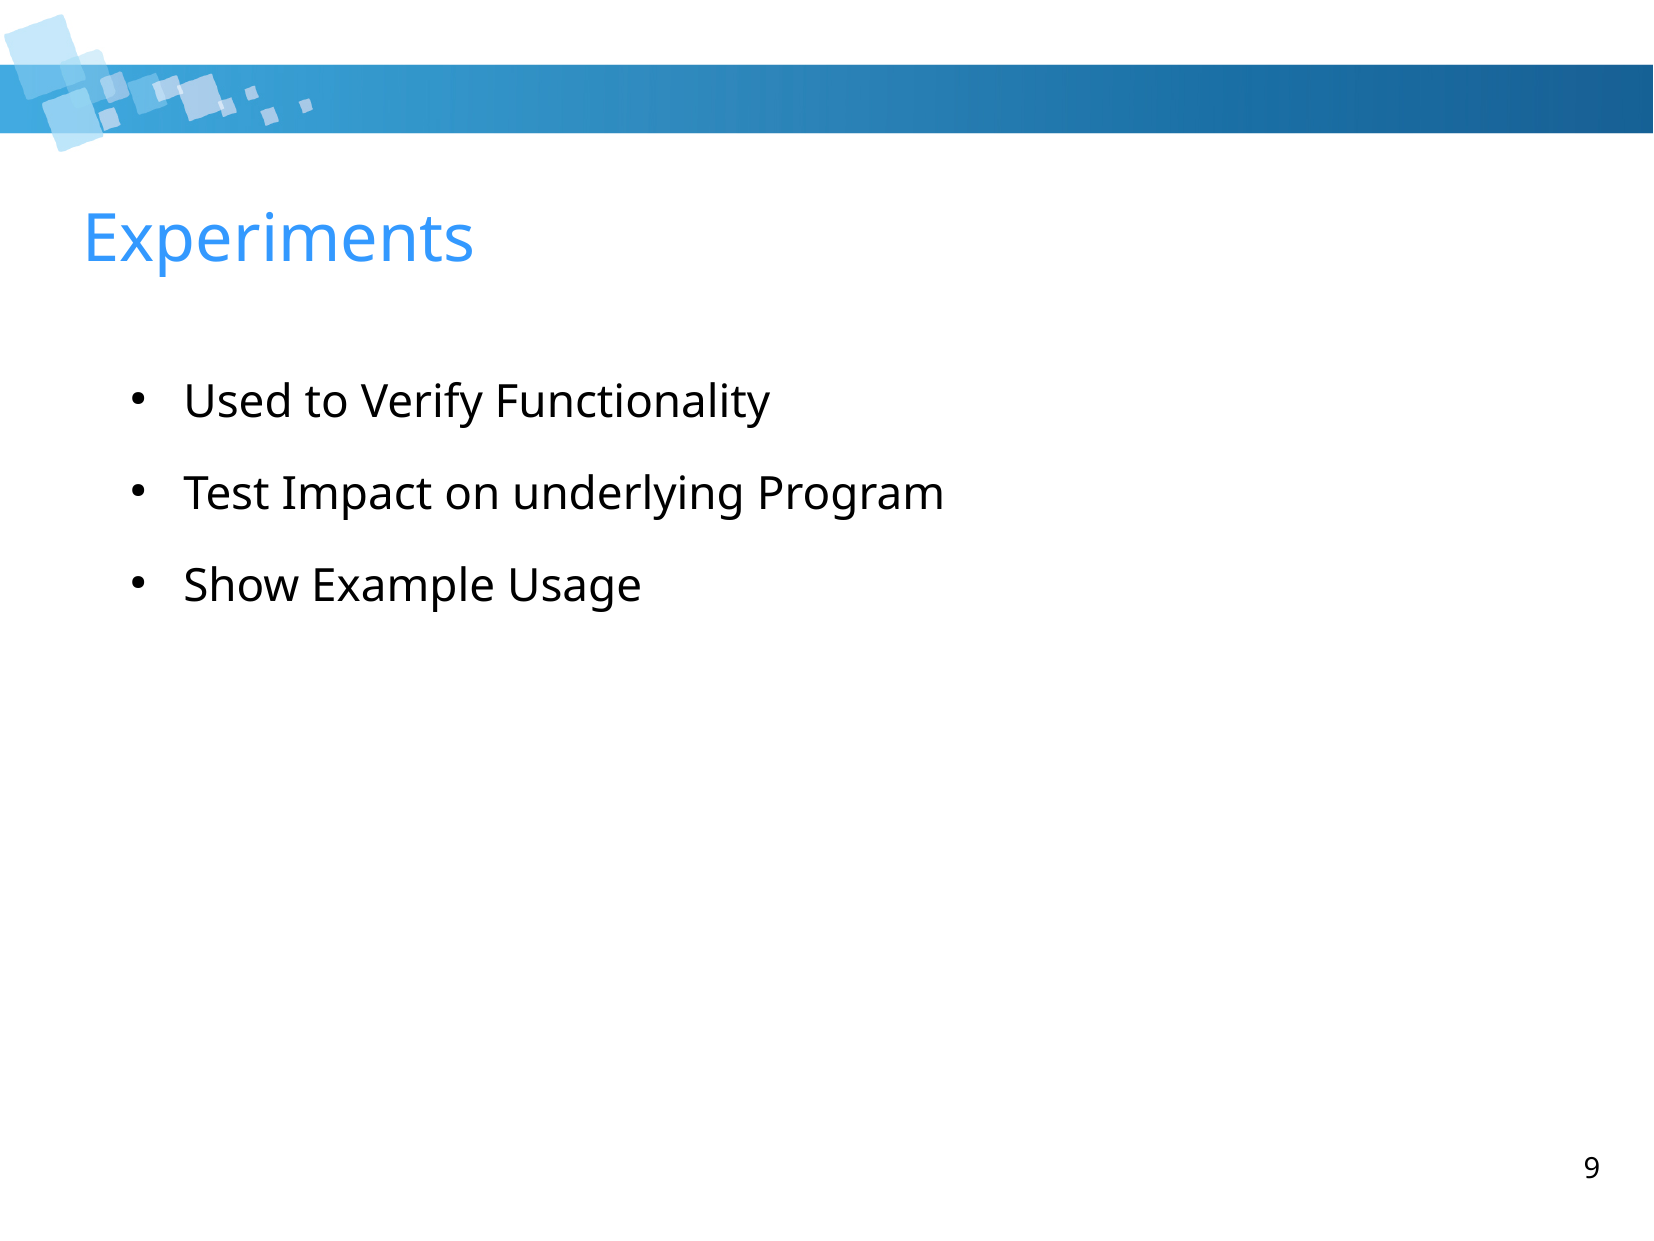

# Experiments
Used to Verify Functionality
Test Impact on underlying Program
Show Example Usage
9